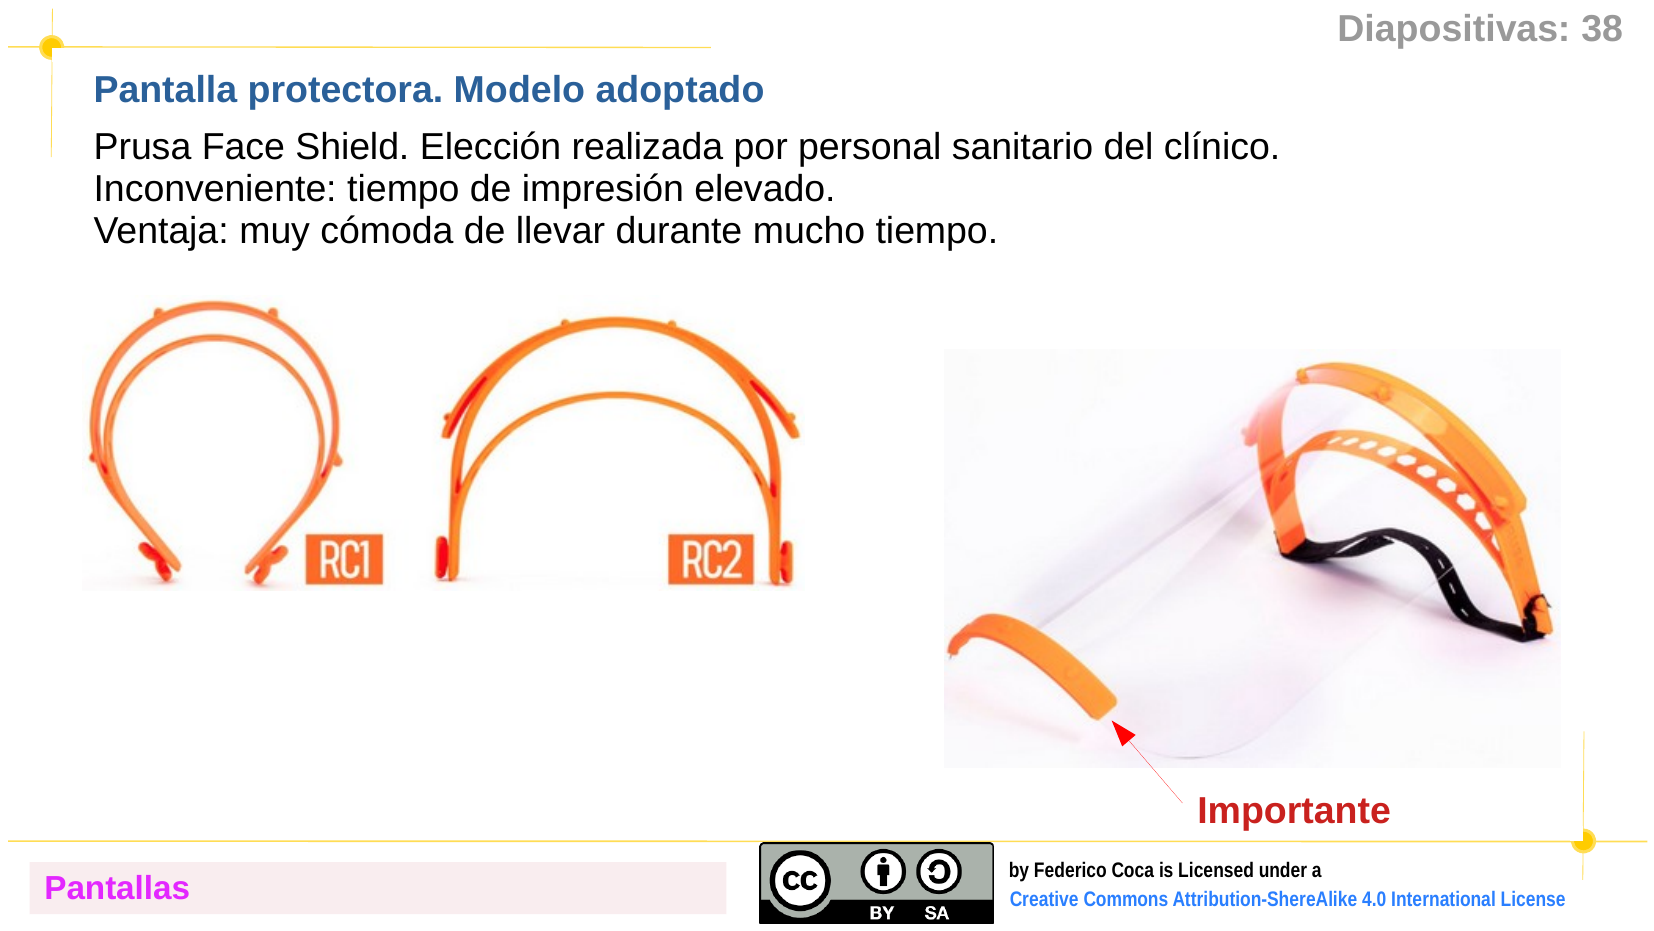

Diapositivas: 38
Pantalla protectora. Modelo adoptado
Prusa Face Shield. Elección realizada por personal sanitario del clínico.
Inconveniente: tiempo de impresión elevado.
Ventaja: muy cómoda de llevar durante mucho tiempo.
Importante
Pantallas